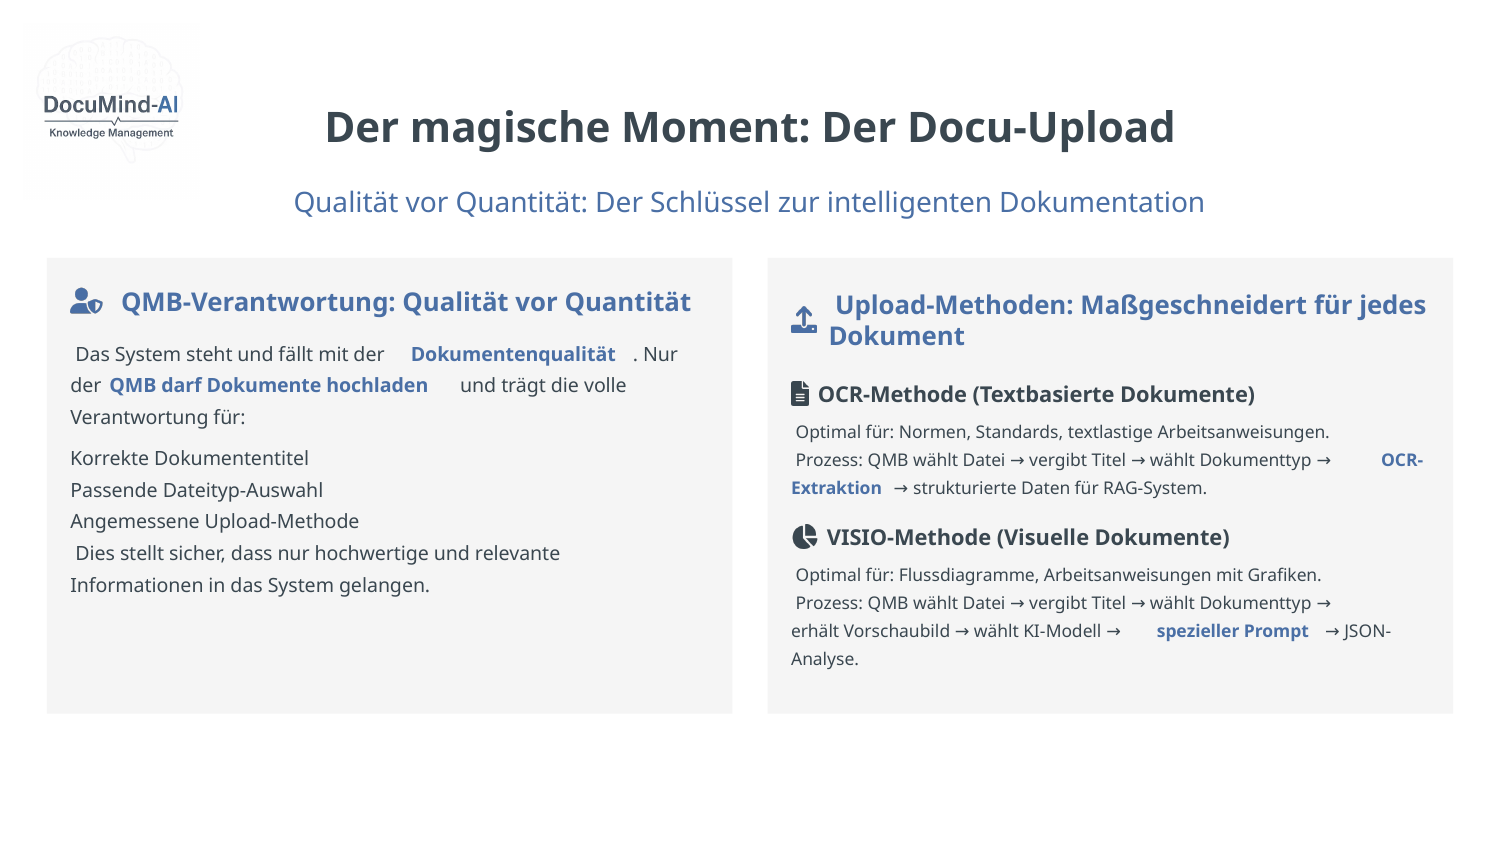

Der magische Moment: Der Docu-Upload
Qualität vor Quantität: Der Schlüssel zur intelligenten Dokumentation
 QMB-Verantwortung: Qualität vor Quantität
 Upload-Methoden: Maßgeschneidert für jedes Dokument
 Das System steht und fällt mit der
Dokumentenqualität
. Nur
der
QMB darf Dokumente hochladen
 und trägt die volle
OCR-Methode (Textbasierte Dokumente)
Verantwortung für:
 Optimal für: Normen, Standards, textlastige Arbeitsanweisungen.
Korrekte Dokumententitel
 Prozess: QMB wählt Datei → vergibt Titel → wählt Dokumenttyp →
OCR-
Extraktion
 → strukturierte Daten für RAG-System.
Passende Dateityp-Auswahl
Angemessene Upload-Methode
VISIO-Methode (Visuelle Dokumente)
 Dies stellt sicher, dass nur hochwertige und relevante
 Optimal für: Flussdiagramme, Arbeitsanweisungen mit Grafiken.
Informationen in das System gelangen.
 Prozess: QMB wählt Datei → vergibt Titel → wählt Dokumenttyp →
erhält Vorschaubild → wählt KI-Modell →
spezieller Prompt
 → JSON-
Analyse.